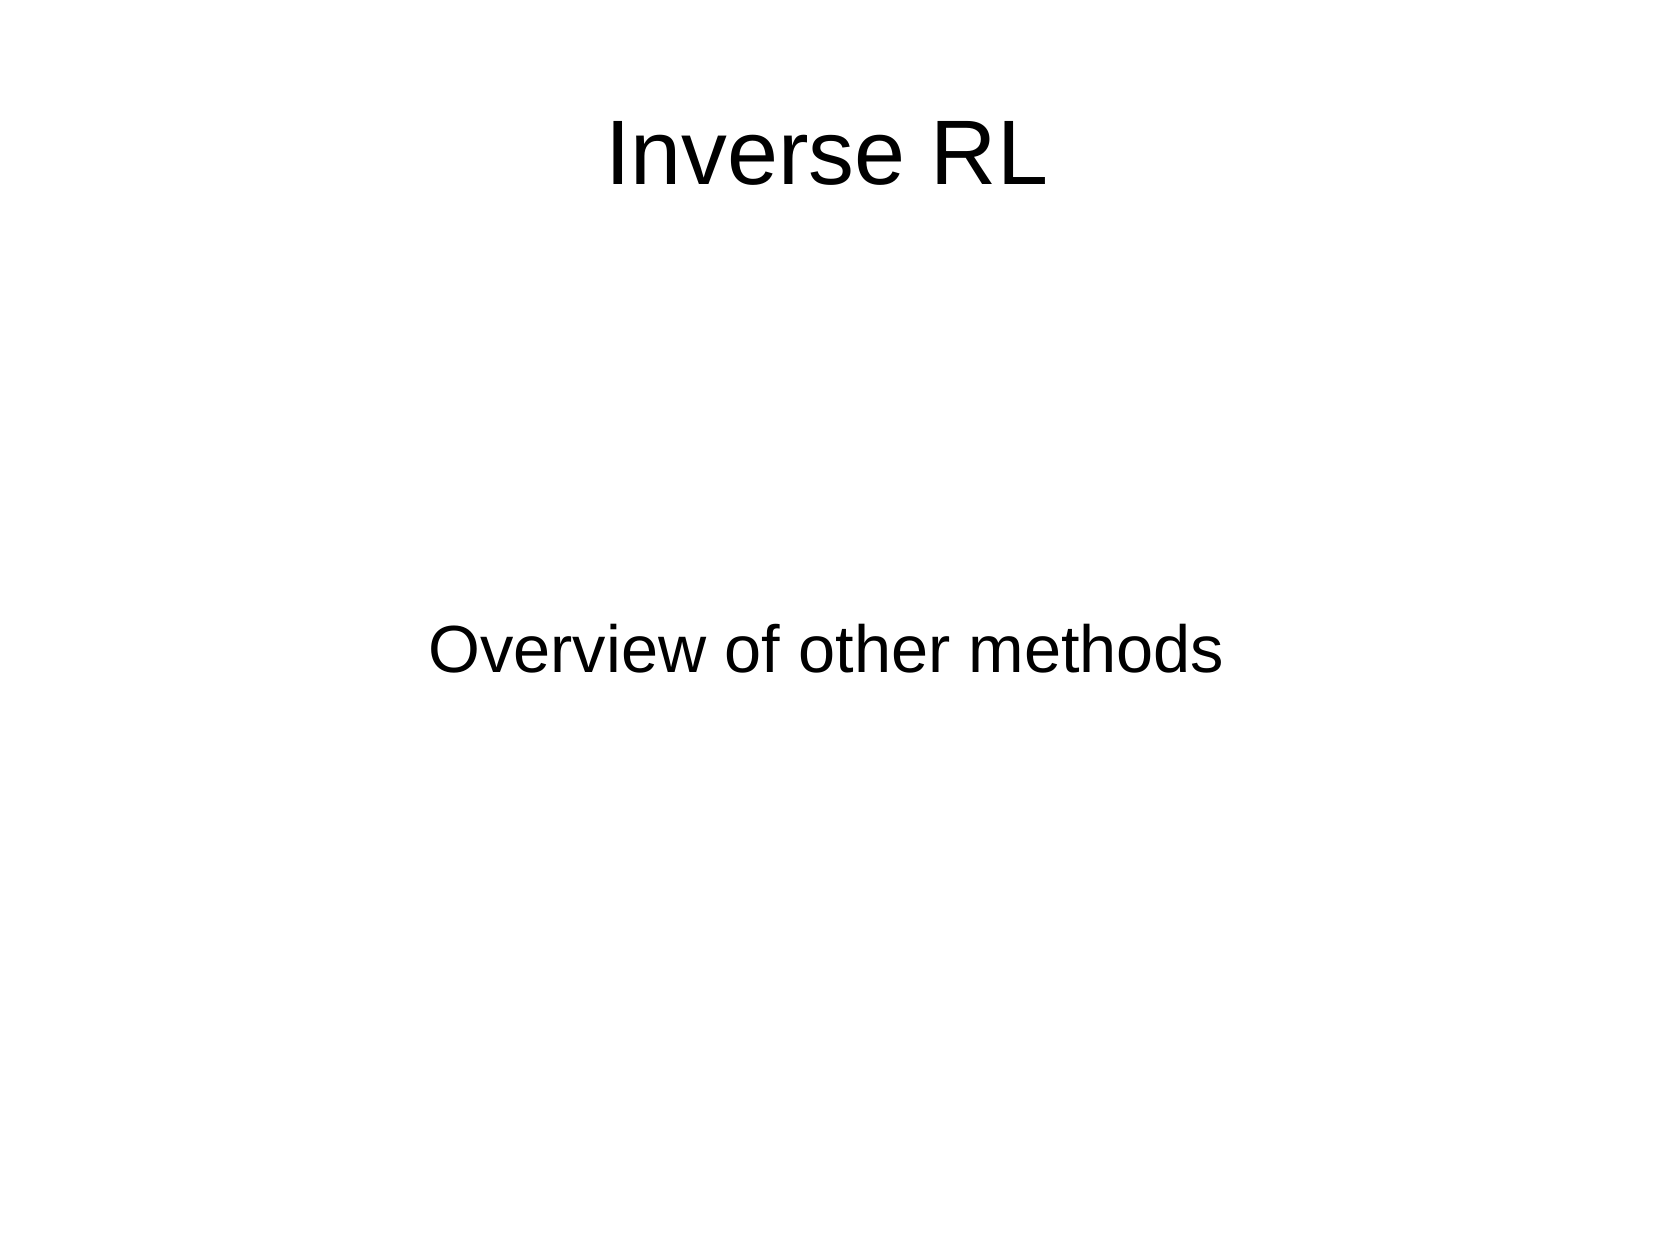

# Inverse RL
Overview of other methods